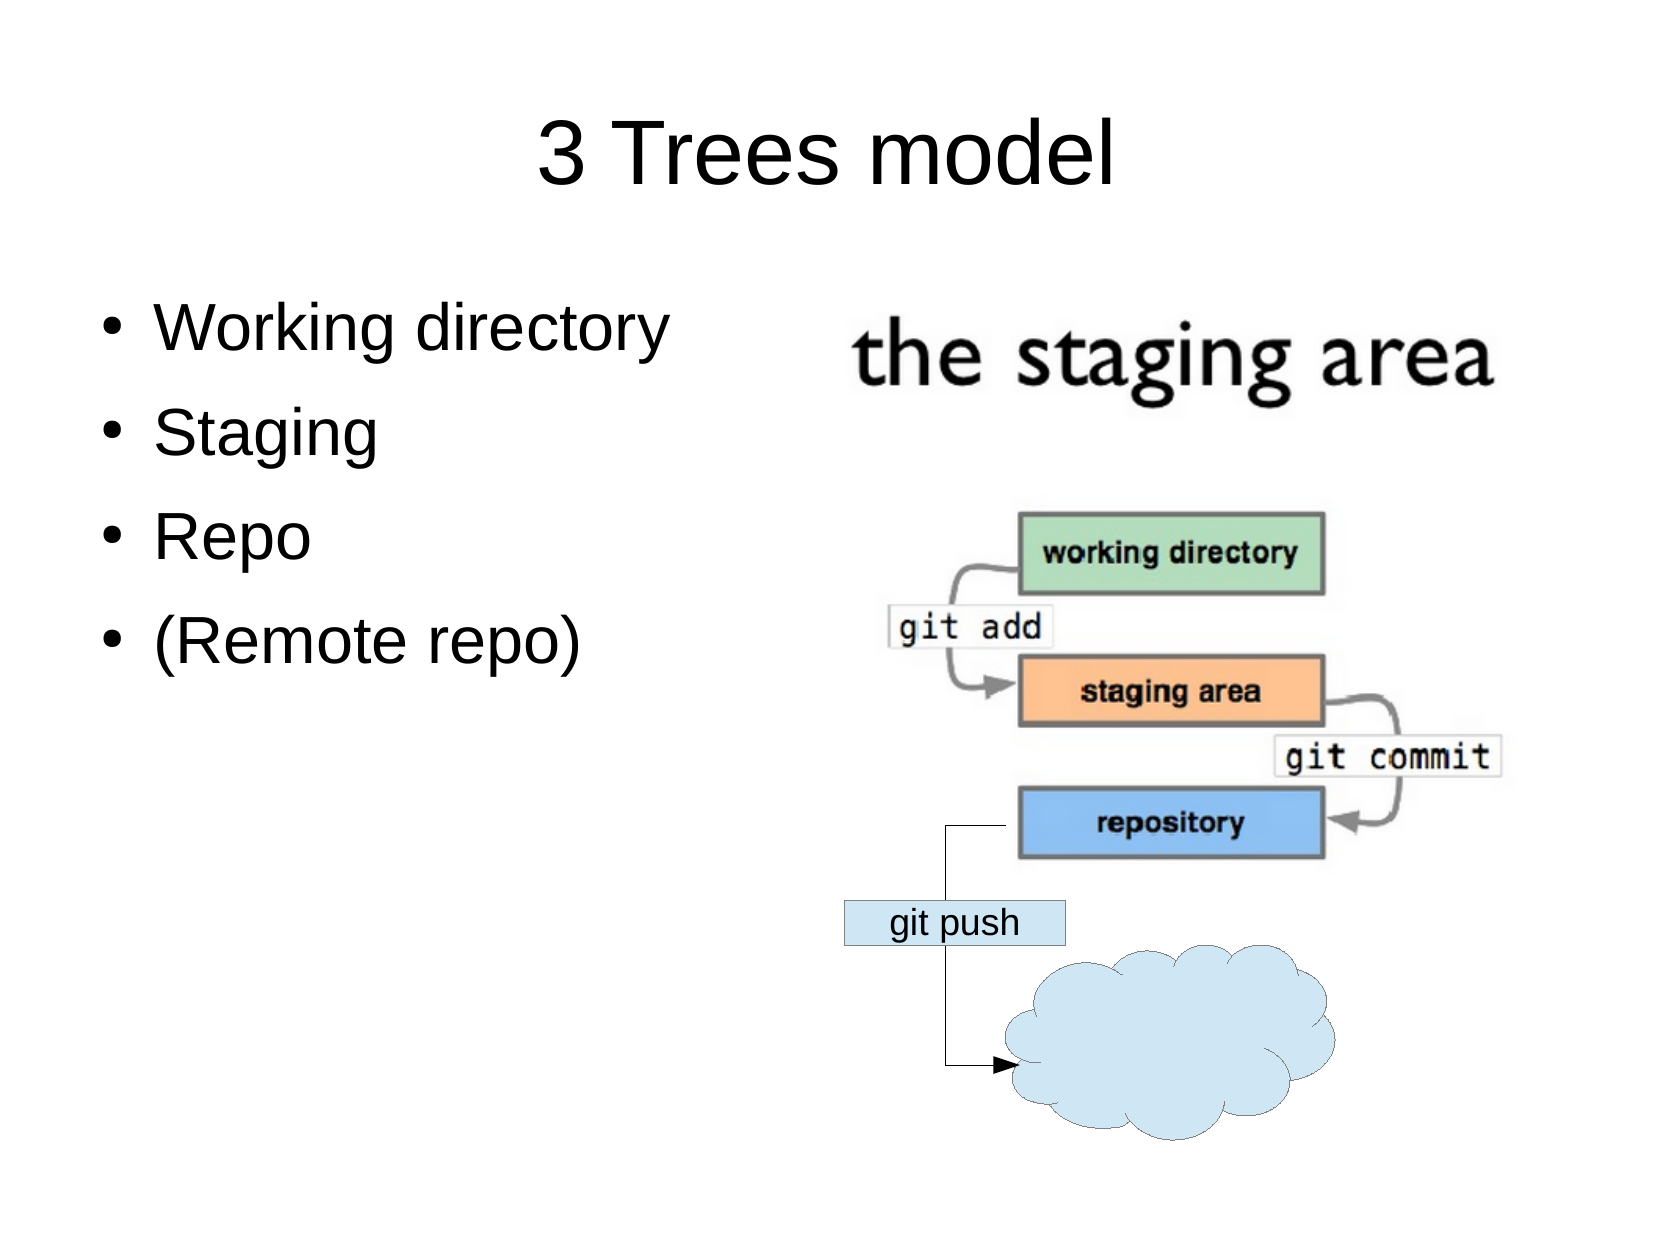

# 3 Trees model
Working directory
Staging
Repo
(Remote repo)
git push